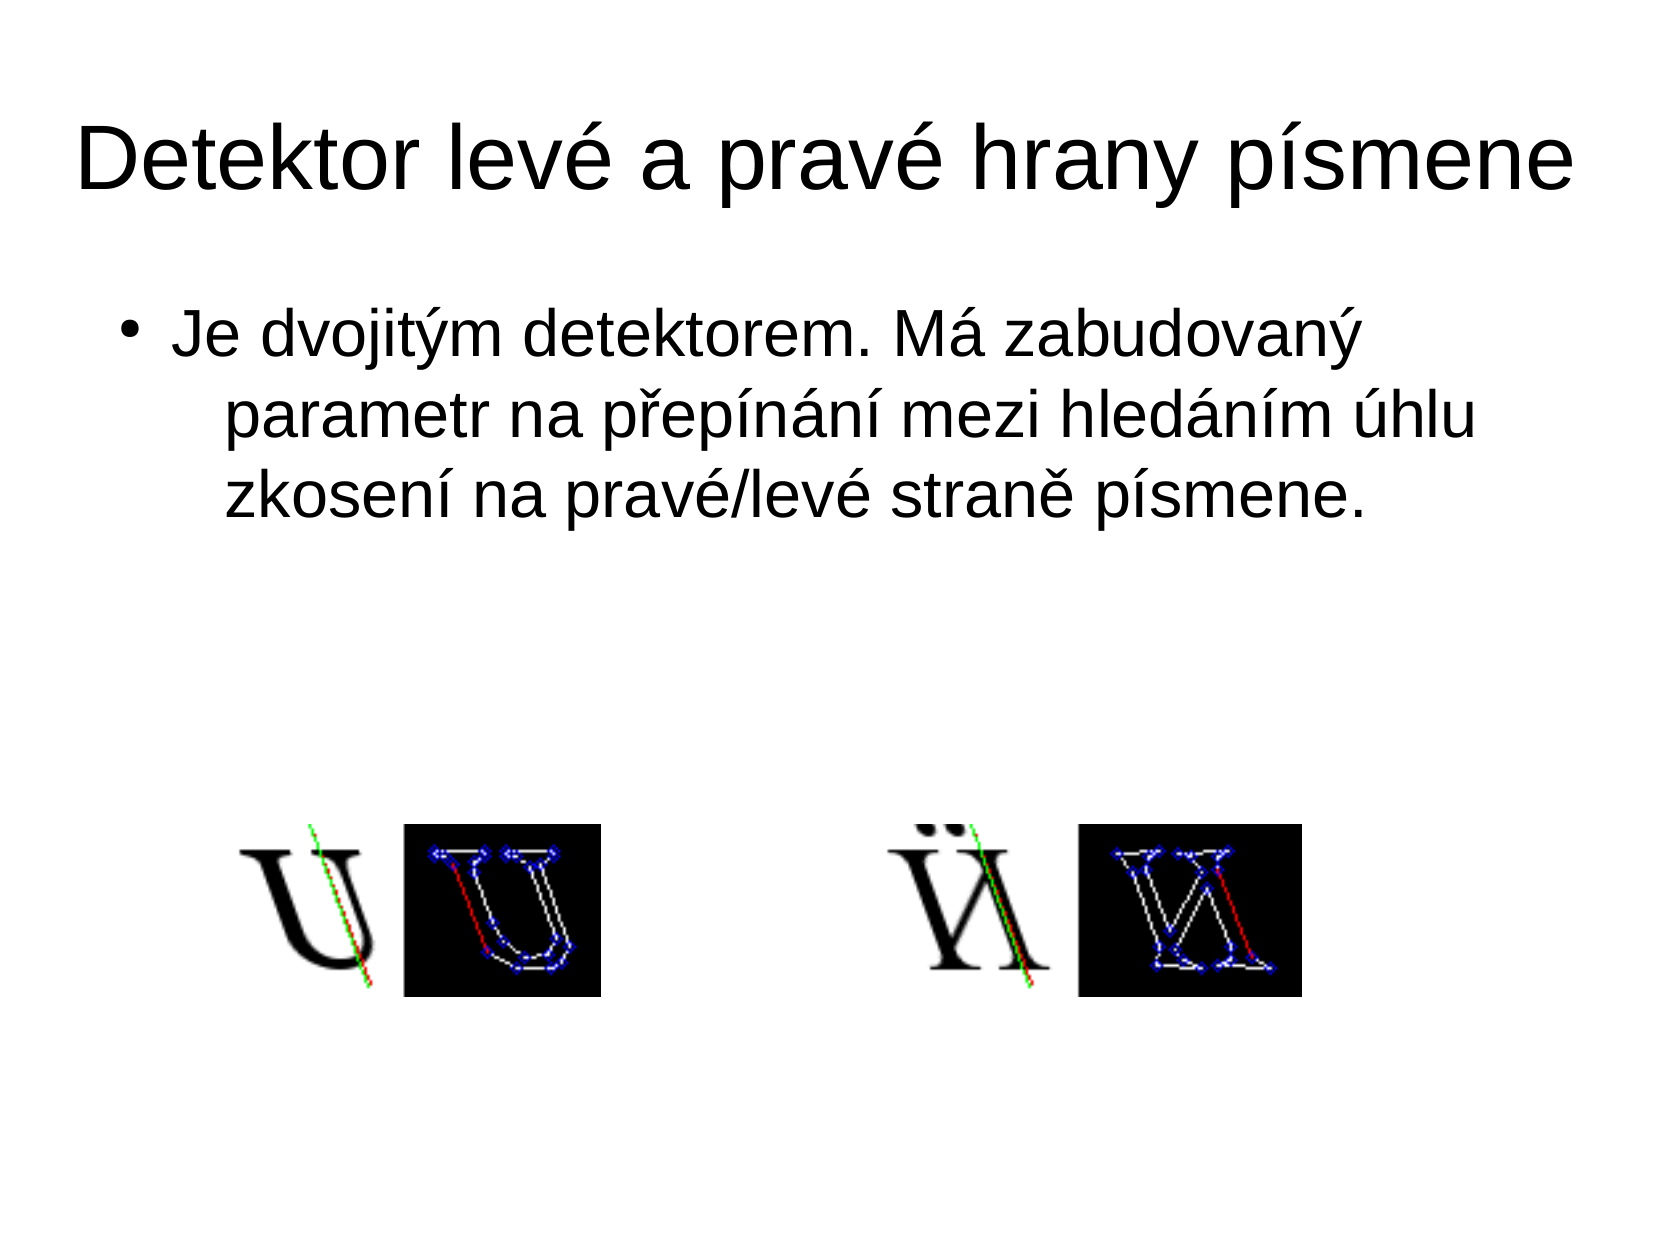

# Detektor levé a pravé hrany písmene
Je dvojitým detektorem. Má zabudovaný parametr na přepínání mezi hledáním úhlu zkosení na pravé/levé straně písmene.